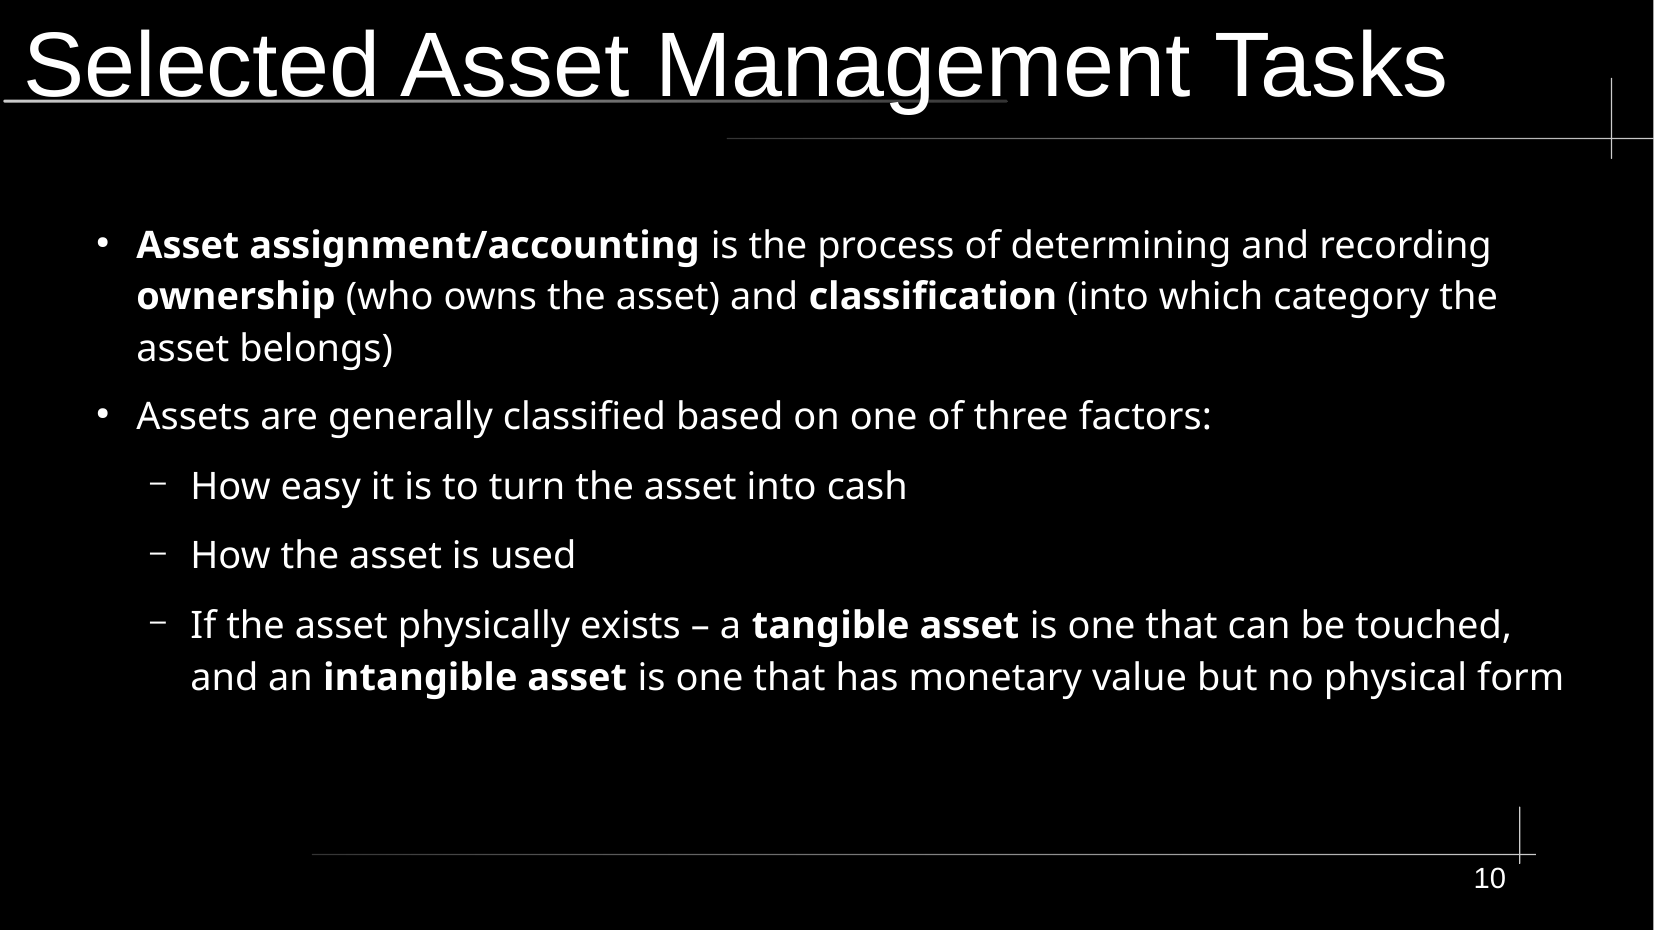

# Selected Asset Management Tasks
Asset assignment/accounting is the process of determining and recording ownership (who owns the asset) and classification (into which category the asset belongs)
Assets are generally classified based on one of three factors:
How easy it is to turn the asset into cash
How the asset is used
If the asset physically exists – a tangible asset is one that can be touched, and an intangible asset is one that has monetary value but no physical form
10